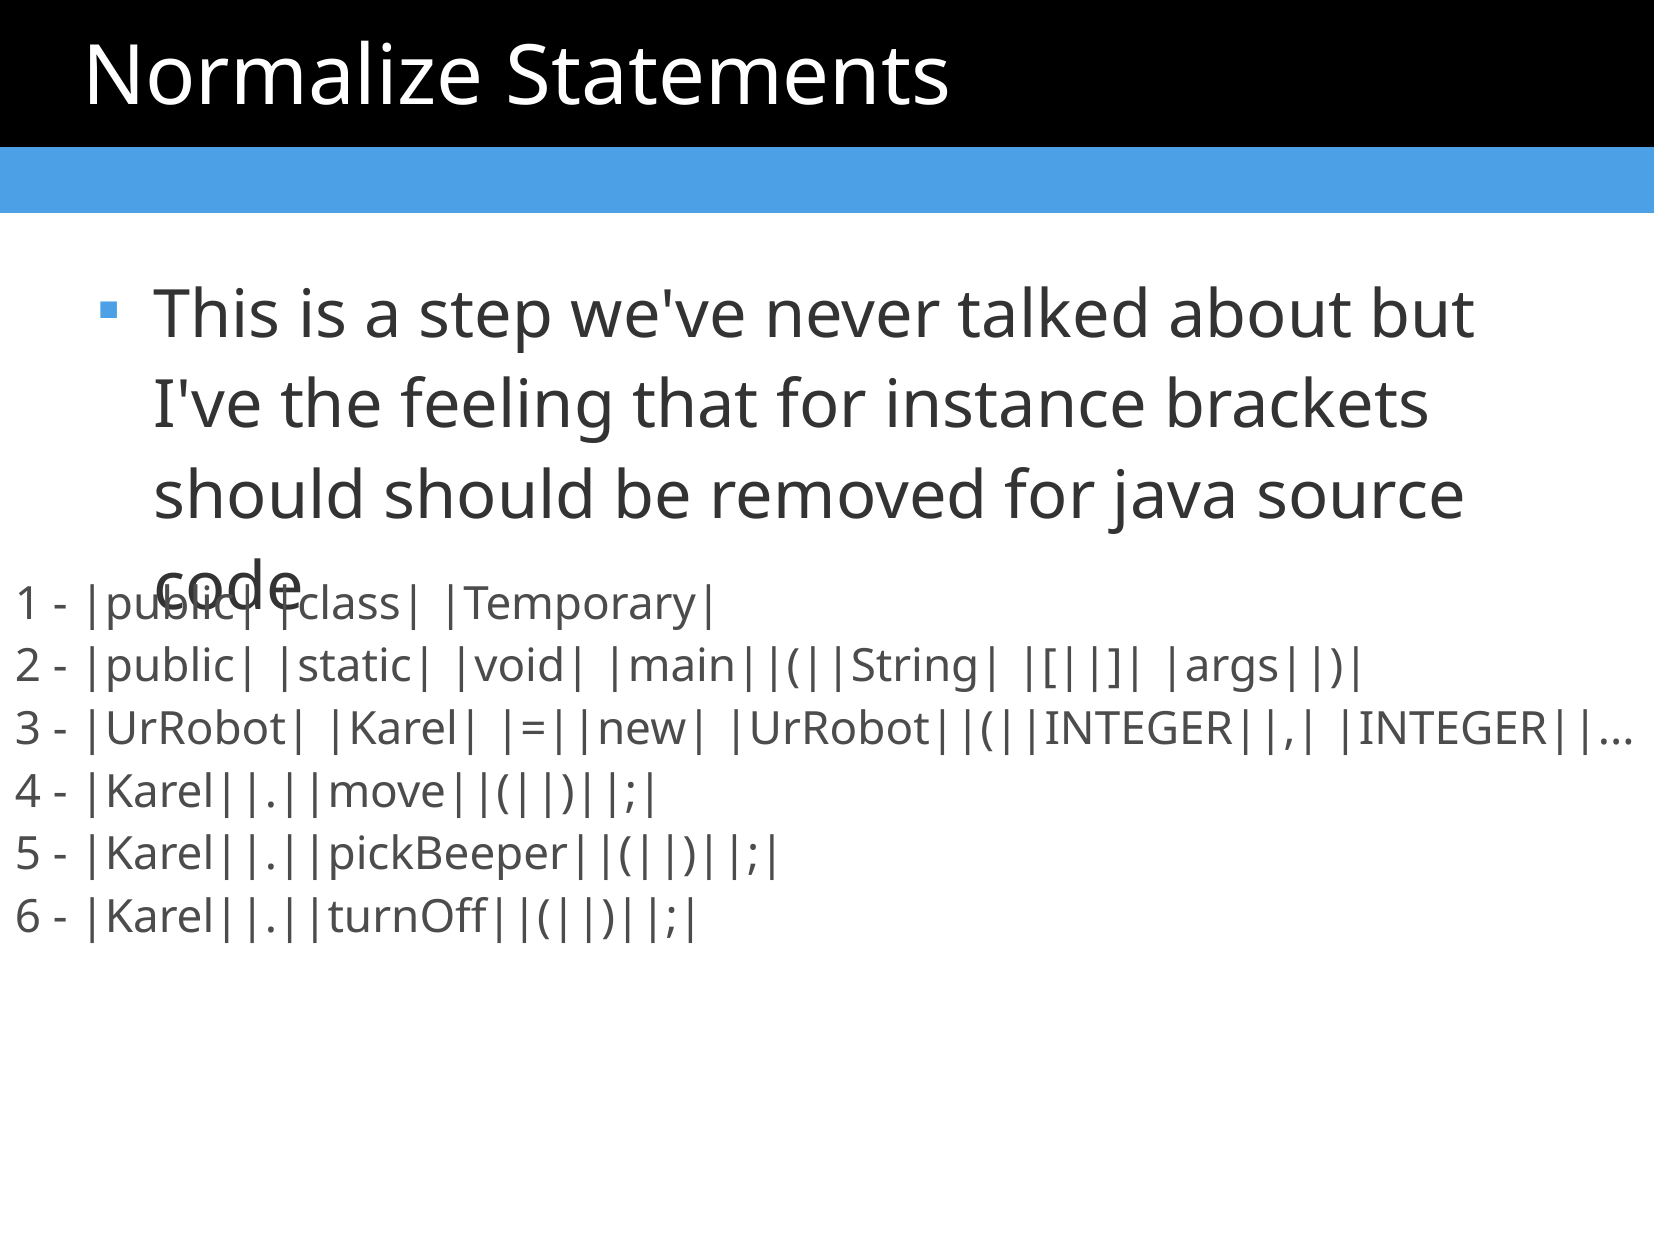

# Normalize Statements
This is a step we've never talked about but I've the feeling that for instance brackets should should be removed for java source code
1 - |public| |class| |Temporary|
2 - |public| |static| |void| |main||(||String| |[||]| |args||)|
3 - |UrRobot| |Karel| |=||new| |UrRobot||(||INTEGER||,| |INTEGER||...
4 - |Karel||.||move||(||)||;|
5 - |Karel||.||pickBeeper||(||)||;|
6 - |Karel||.||turnOff||(||)||;|